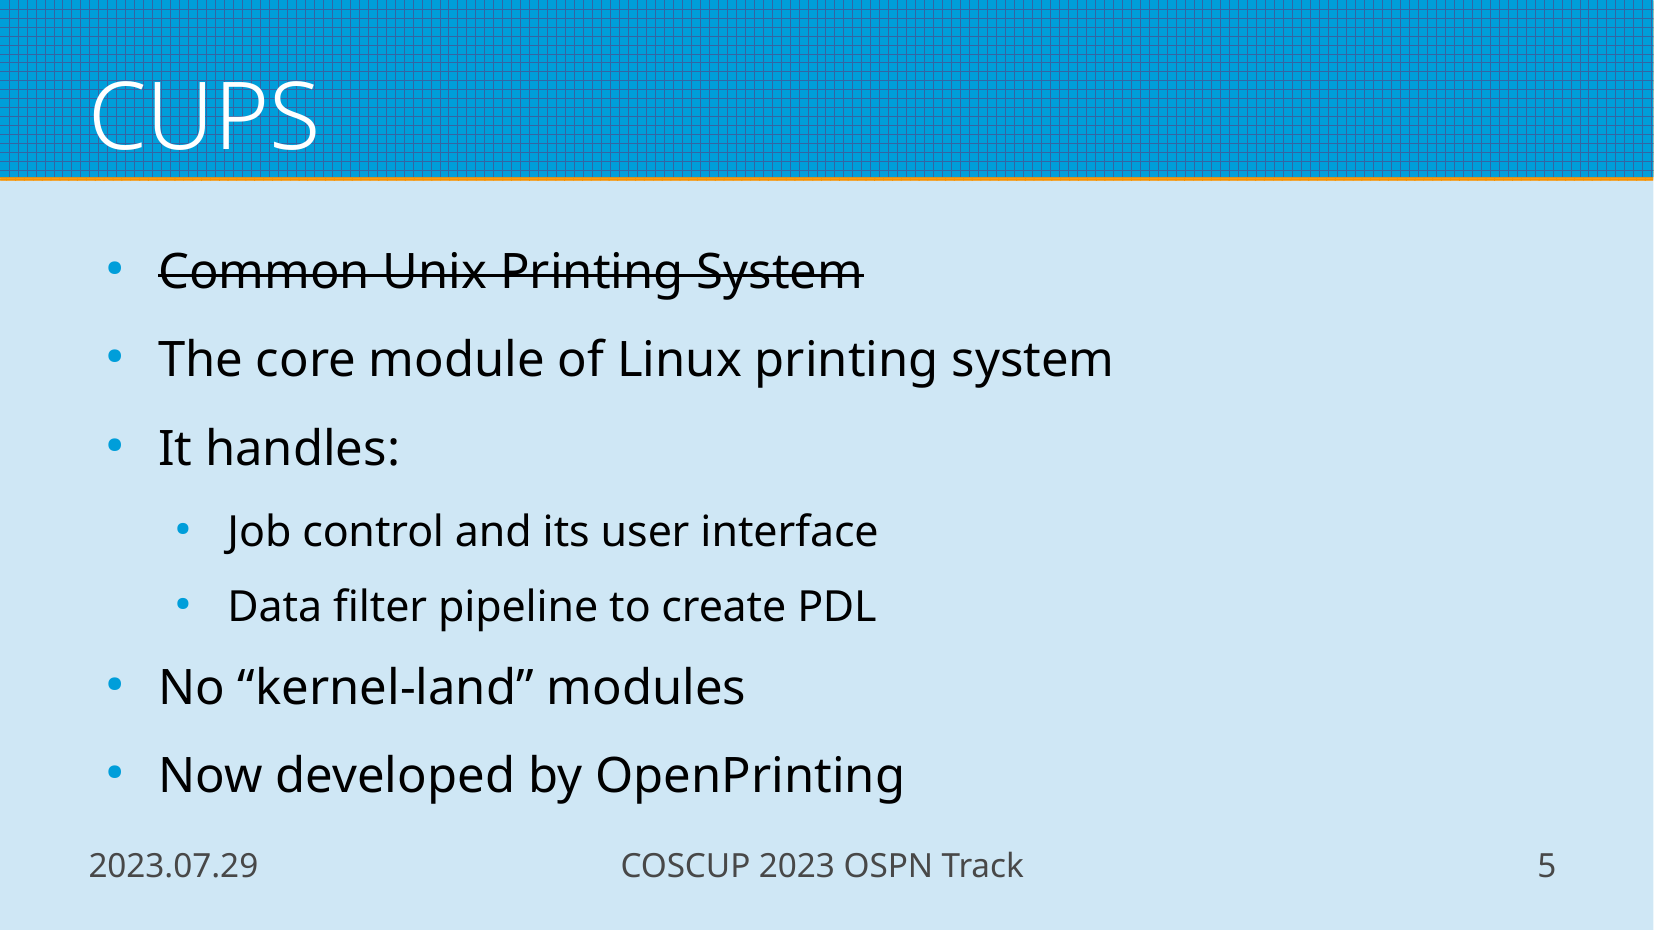

# CUPS
Common Unix Printing System
The core module of Linux printing system
It handles:
Job control and its user interface
Data filter pipeline to create PDL
No “kernel-land” modules
Now developed by OpenPrinting
2023.07.29
COSCUP 2023 OSPN Track
5